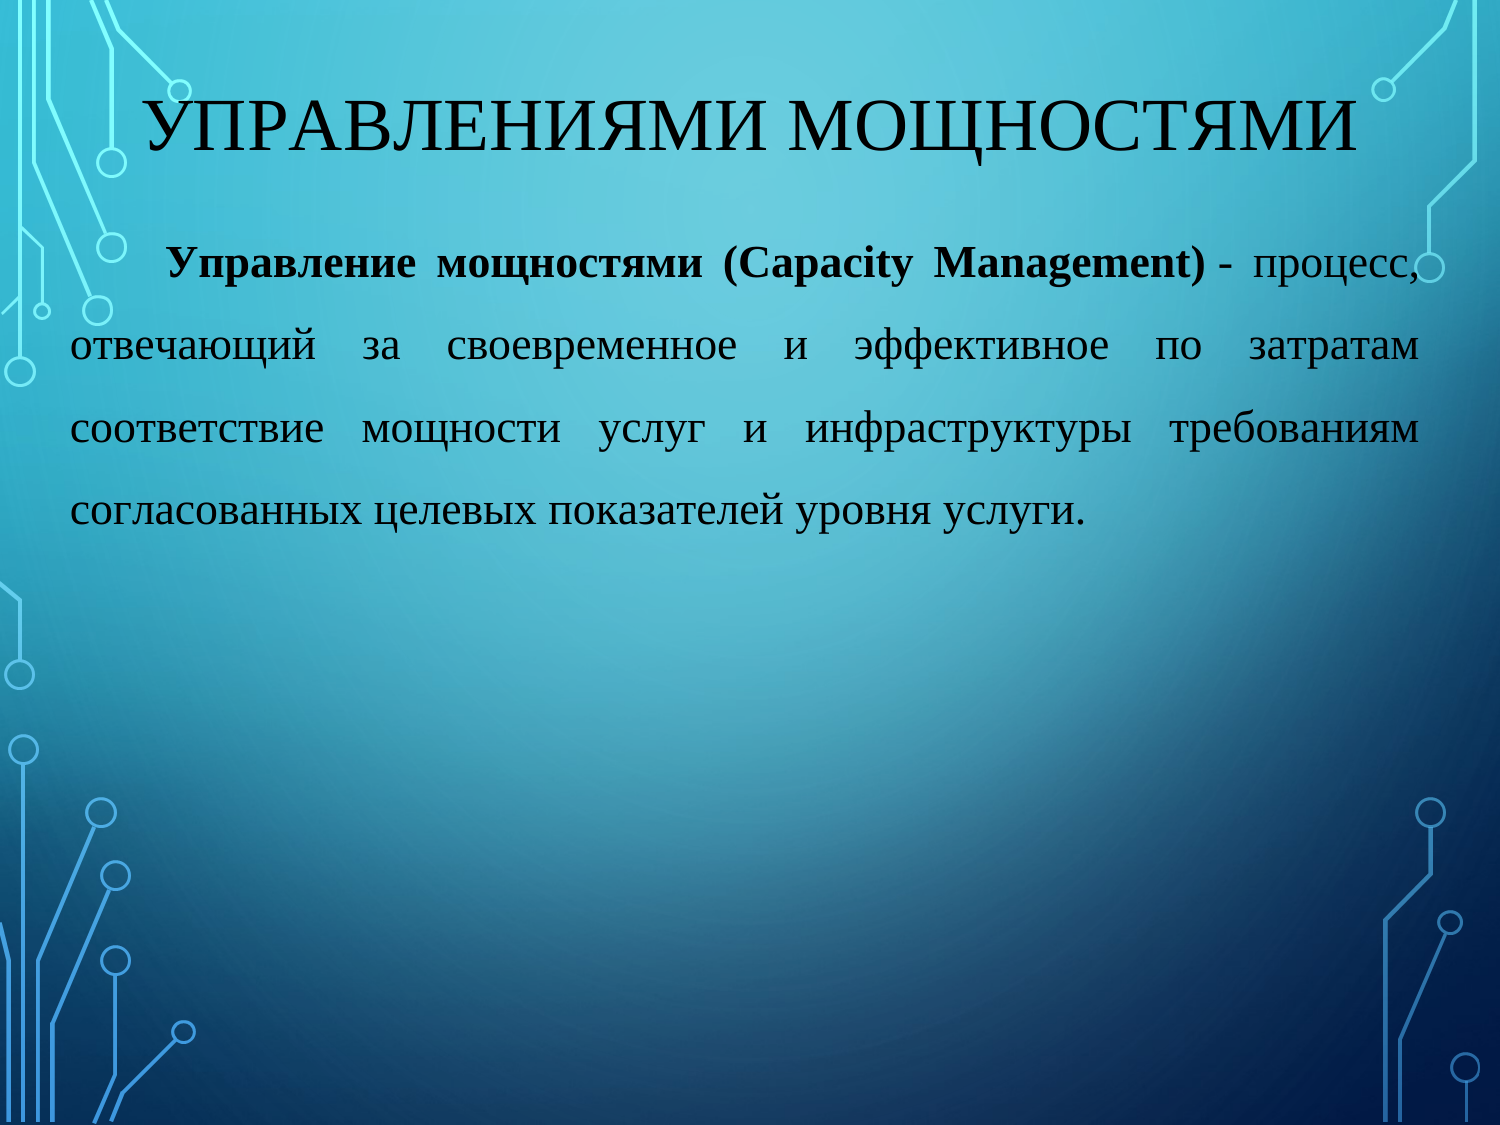

УПРАВЛЕНИЯМИ МОЩНОСТЯМИ
 Управление мощностями (Capacity Management) - процесс, отвечающий за своевременное и эффективное по затратам соответствие мощности услуг и инфраструктуры требованиям согласованных целевых показателей уровня услуги.